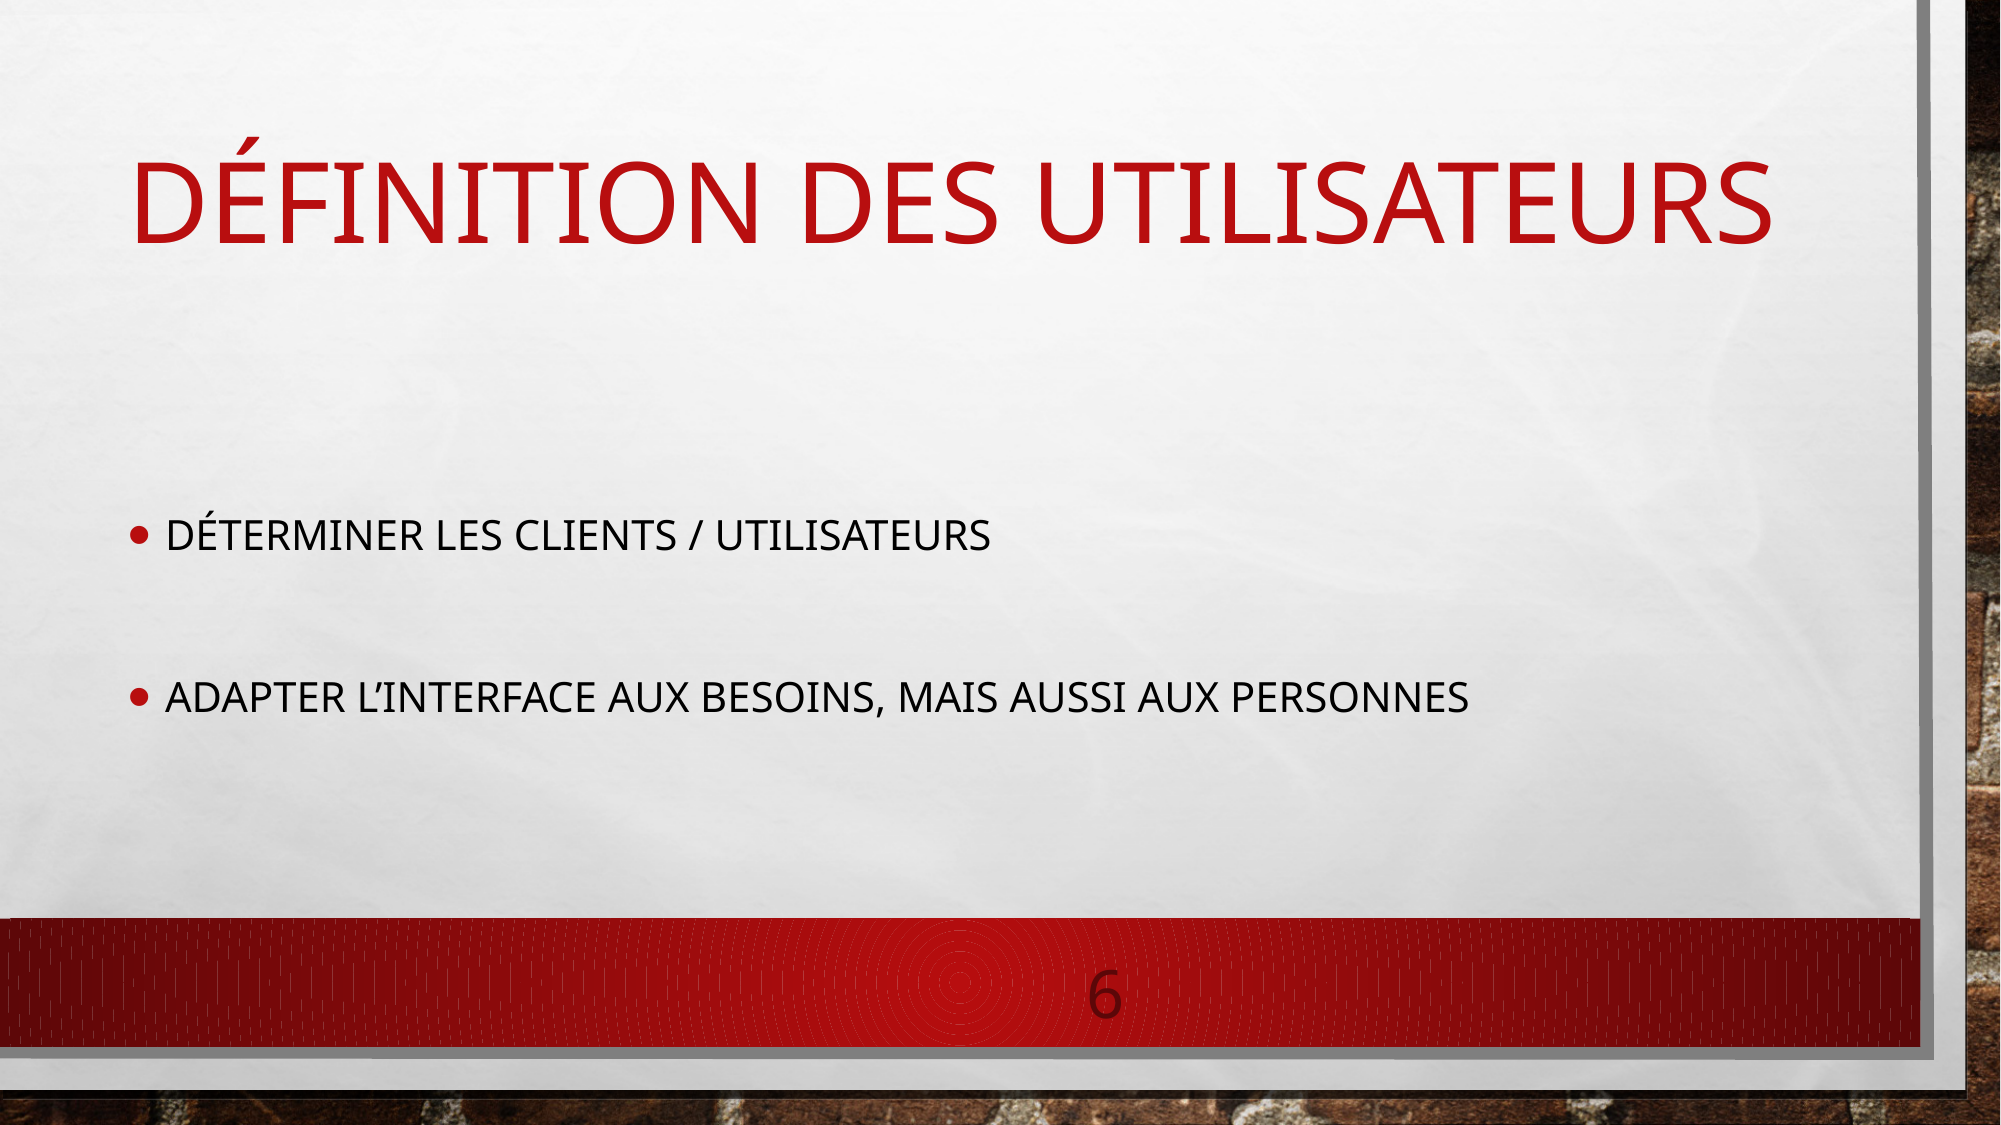

# Définition des utilisateurs
Déterminer les clients / utilisateurs
Adapter l’interface aux besoins, mais aussi aux personnes